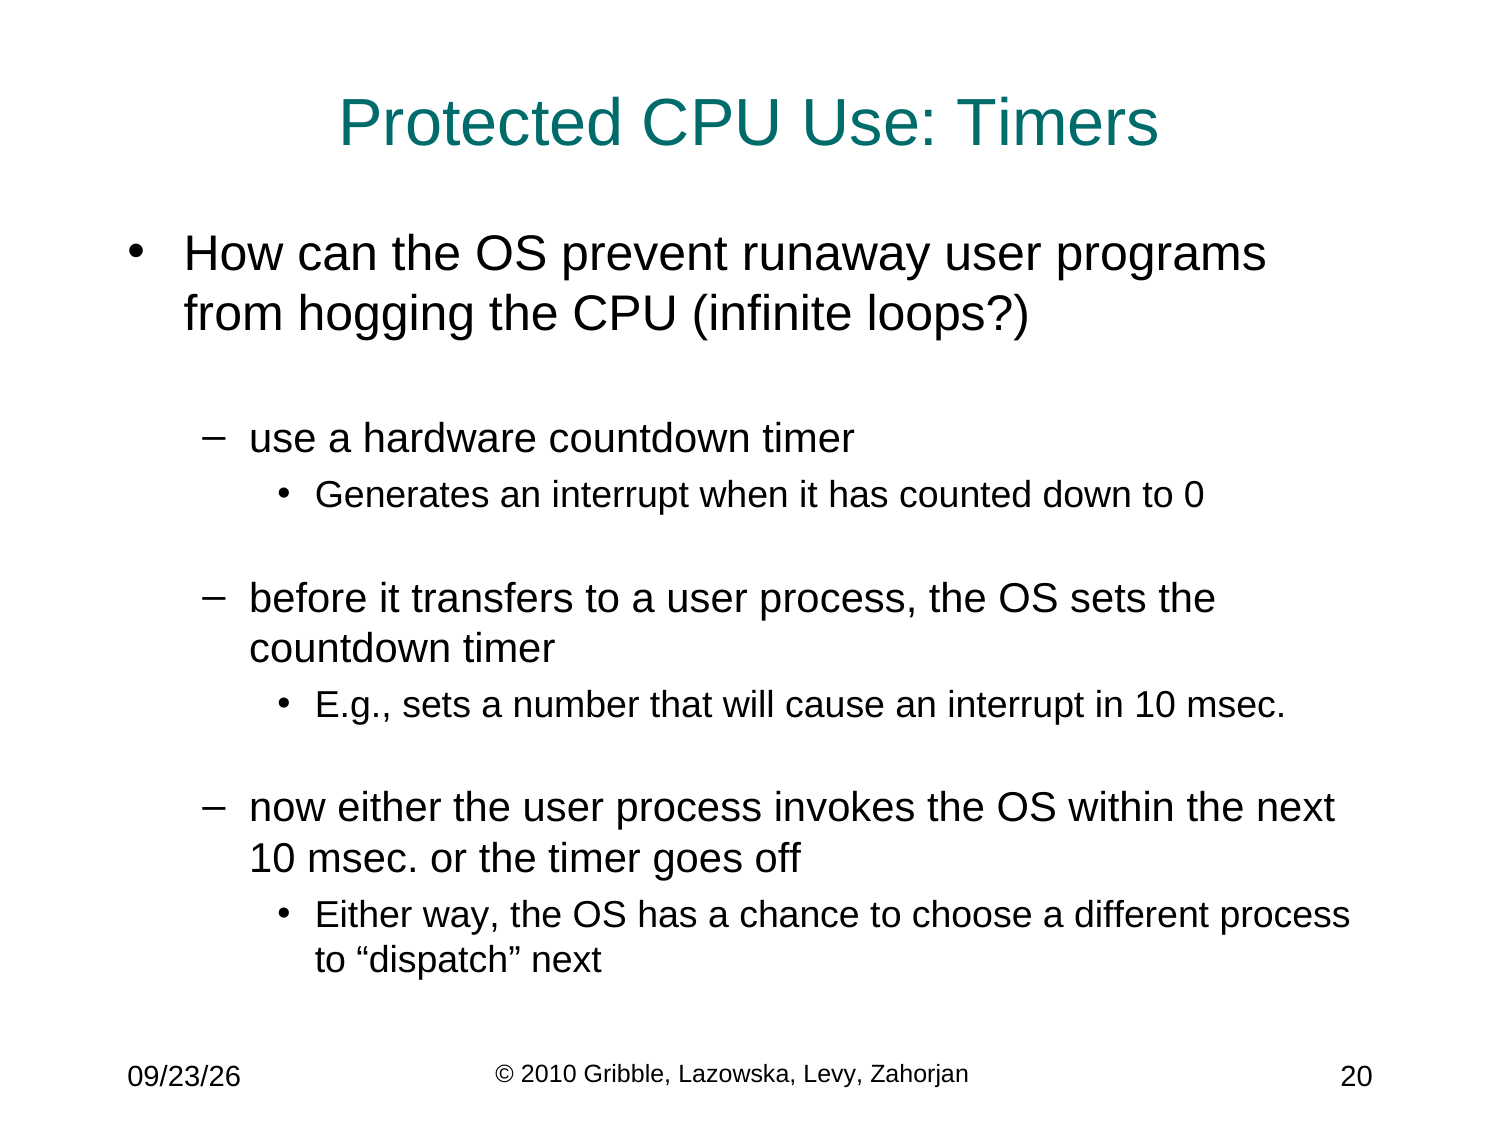

# Protected CPU Use: Timers
How can the OS prevent runaway user programs from hogging the CPU (infinite loops?)
use a hardware countdown timer
Generates an interrupt when it has counted down to 0
before it transfers to a user process, the OS sets the countdown timer
E.g., sets a number that will cause an interrupt in 10 msec.
now either the user process invokes the OS within the next 10 msec. or the timer goes off
Either way, the OS has a chance to choose a different process to “dispatch” next
20